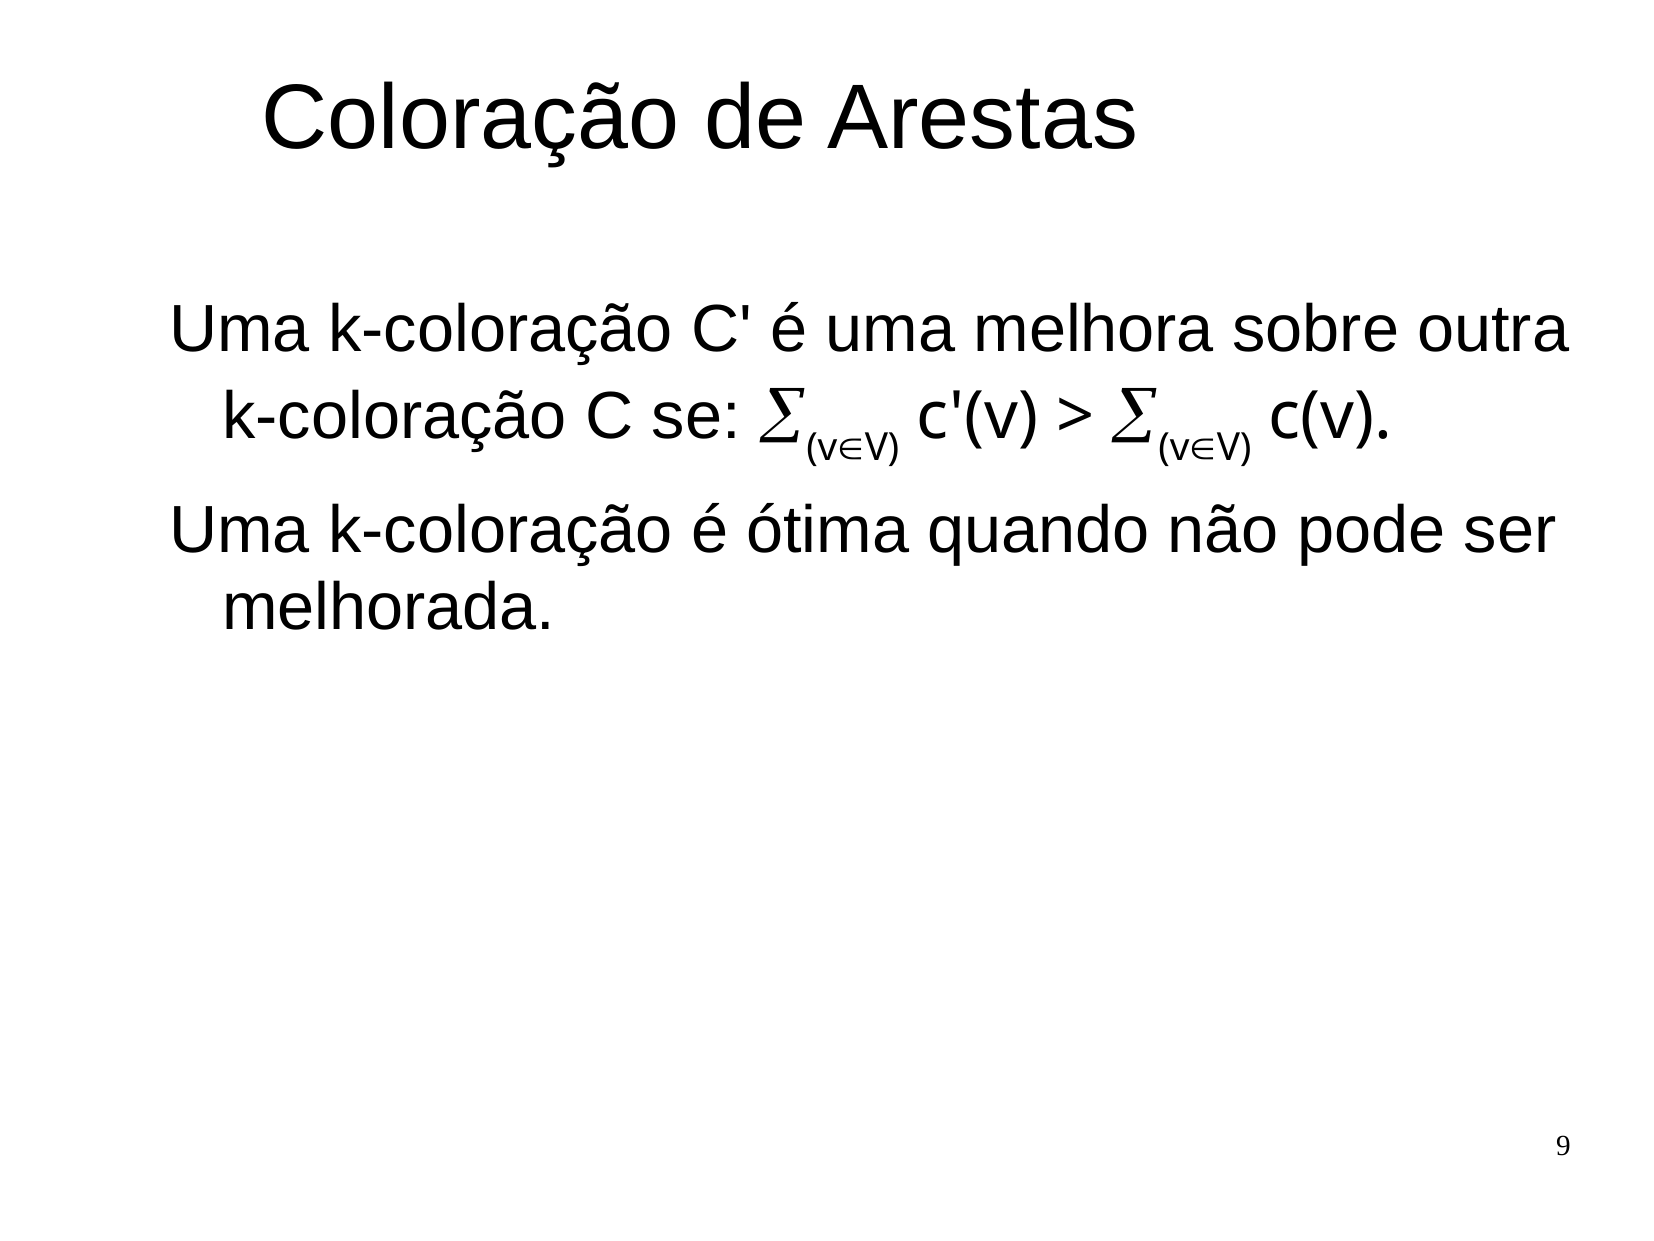

# Coloração de Arestas
Uma k-coloração C' é uma melhora sobre outra k-coloração C se: (vV) c'(v) > (vV) c(v).
Uma k-coloração é ótima quando não pode ser melhorada.
9